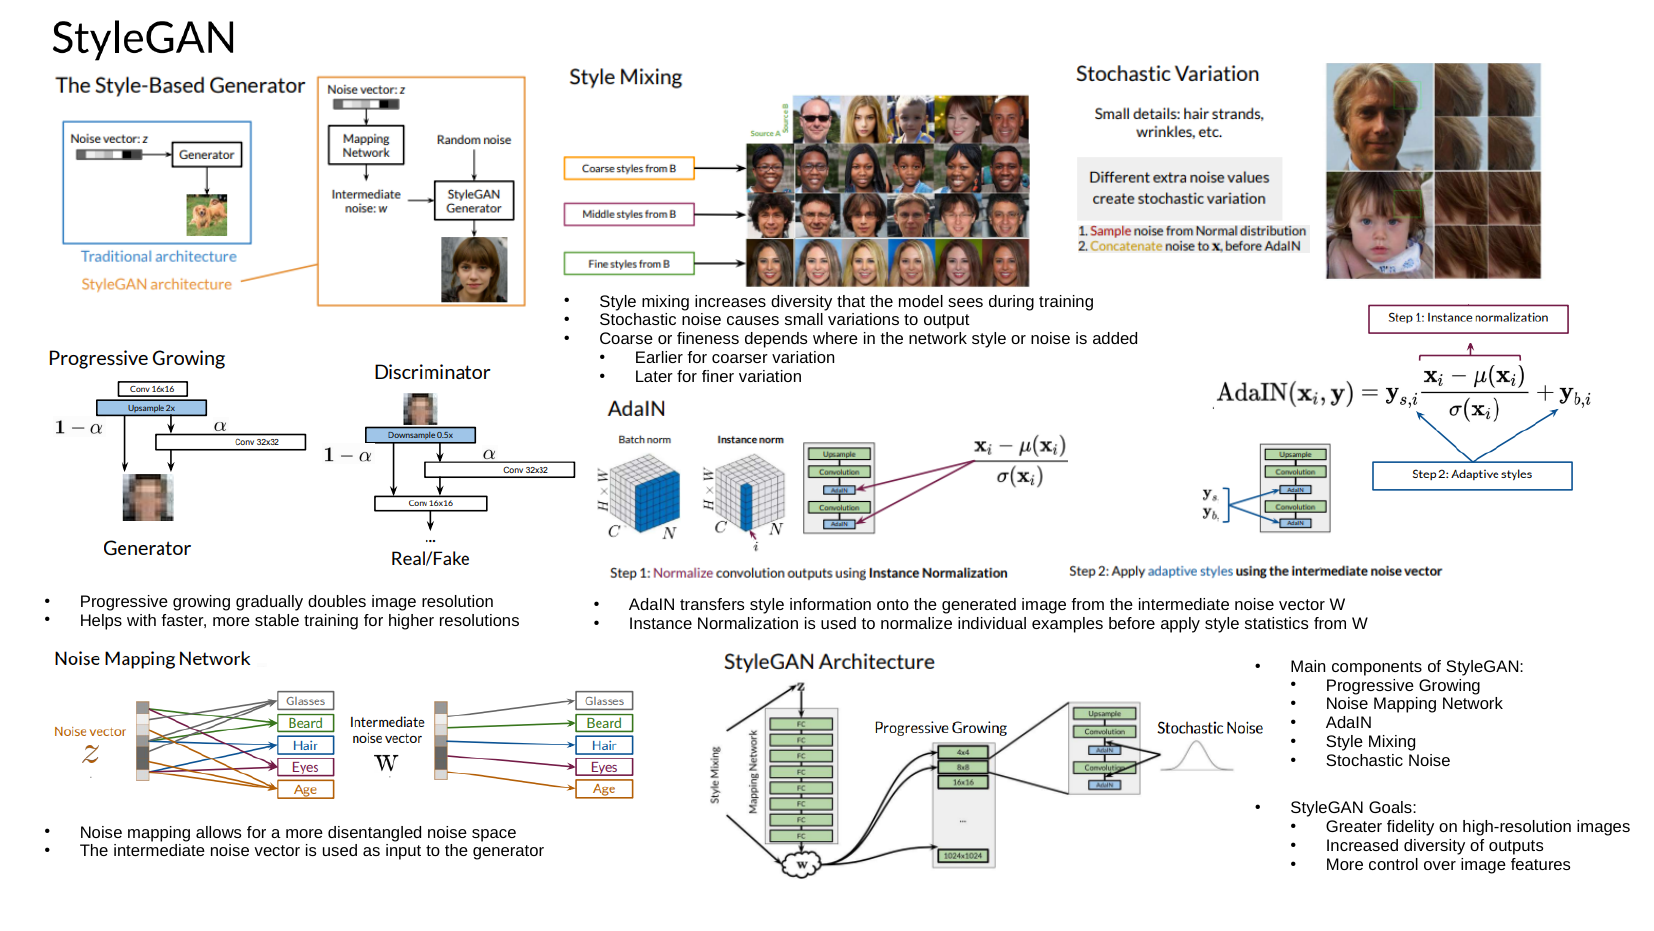

Style mixing increases diversity that the model sees during training
Stochastic noise causes small variations to output
Coarse or fineness depends where in the network style or noise is added
Earlier for coarser variation
Later for finer variation
Progressive growing gradually doubles image resolution
Helps with faster, more stable training for higher resolutions
AdaIN transfers style information onto the generated image from the intermediate noise vector W
Instance Normalization is used to normalize individual examples before apply style statistics from W
Main components of StyleGAN:
Progressive Growing
Noise Mapping Network
AdaIN
Style Mixing
Stochastic Noise
StyleGAN Goals:
Greater fidelity on high-resolution images
Increased diversity of outputs
More control over image features
Noise mapping allows for a more disentangled noise space
The intermediate noise vector is used as input to the generator